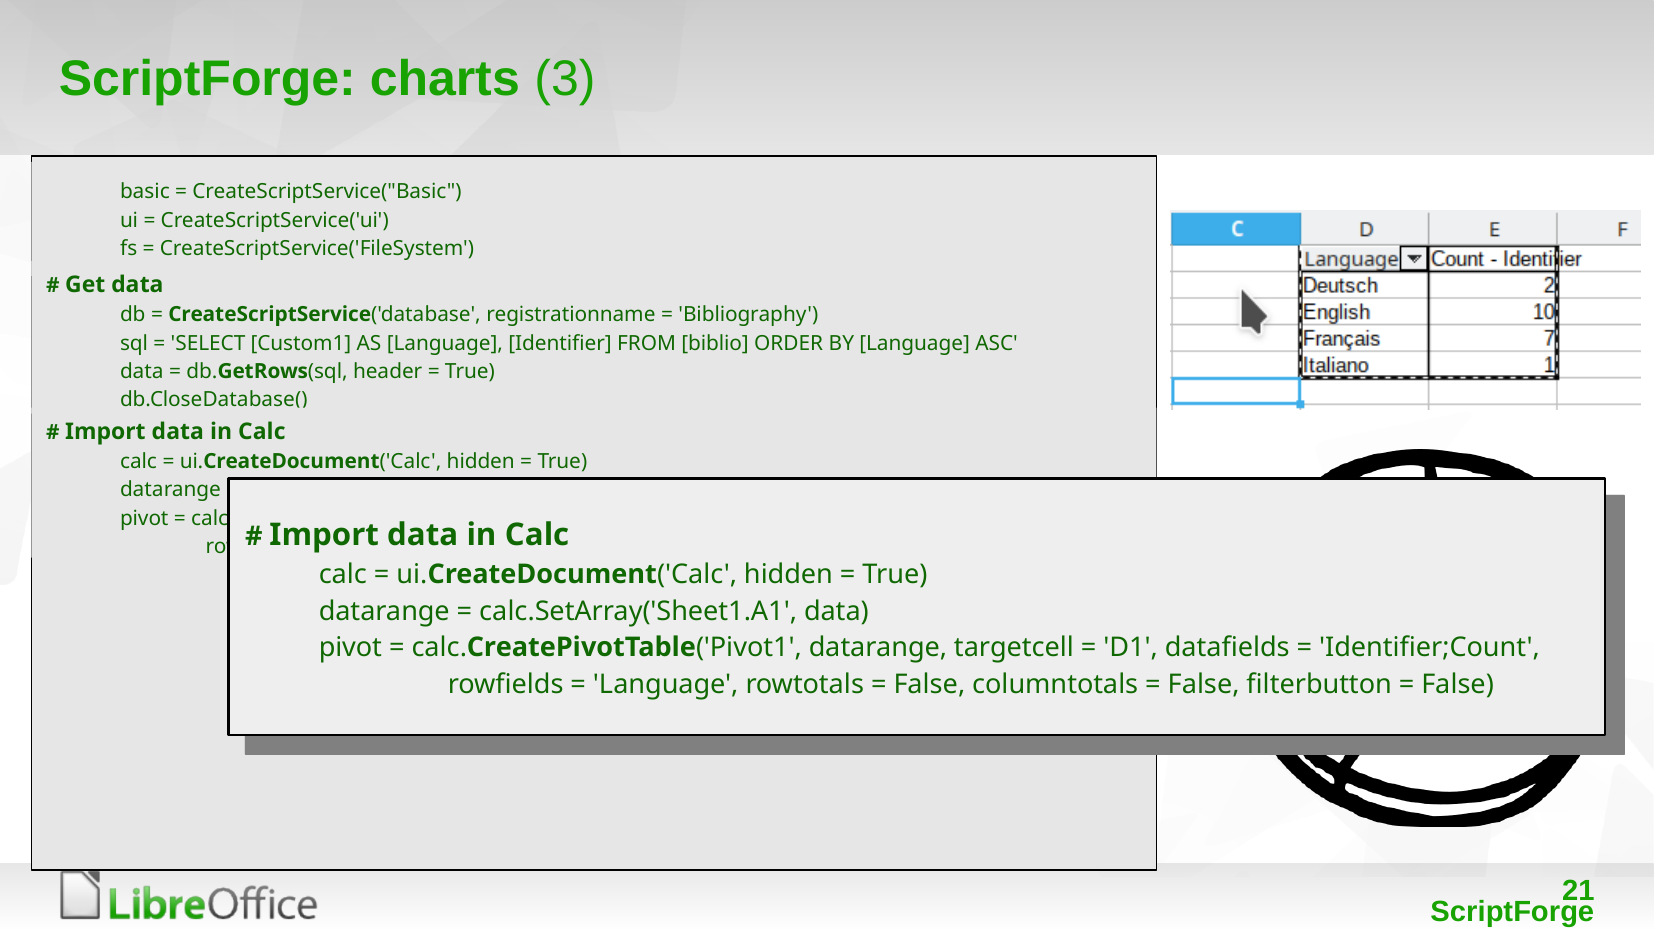

# ScriptForge: charts (3)
	basic = CreateScriptService("Basic")
	ui = CreateScriptService('ui')
	fs = CreateScriptService('FileSystem')
# Get data
	db = CreateScriptService('database', registrationname = 'Bibliography')
	sql = 'SELECT [Custom1] AS [Language], [Identifier] FROM [biblio] ORDER BY [Language] ASC'
	data = db.GetRows(sql, header = True)
	db.CloseDatabase()
# Import data in Calc
	calc = ui.CreateDocument('Calc', hidden = True)
	datarange = calc.SetArray('Sheet1.A1', data)
	pivot = calc.CreatePivotTable('Pivot1', datarange, targetcell = 'D1', datafields = 'Identifier;Count',
 rowfields = 'Language', rowtotals = False, columntotals = False, filterbutton = False)
# Import data in Calc
	calc = ui.CreateDocument('Calc', hidden = True)
	datarange = calc.SetArray('Sheet1.A1', data)
	pivot = calc.CreatePivotTable('Pivot1', datarange, targetcell = 'D1', datafields = 'Identifier;Count',
 rowfields = 'Language', rowtotals = False, columntotals = False, filterbutton = False)
21
ScriptForge